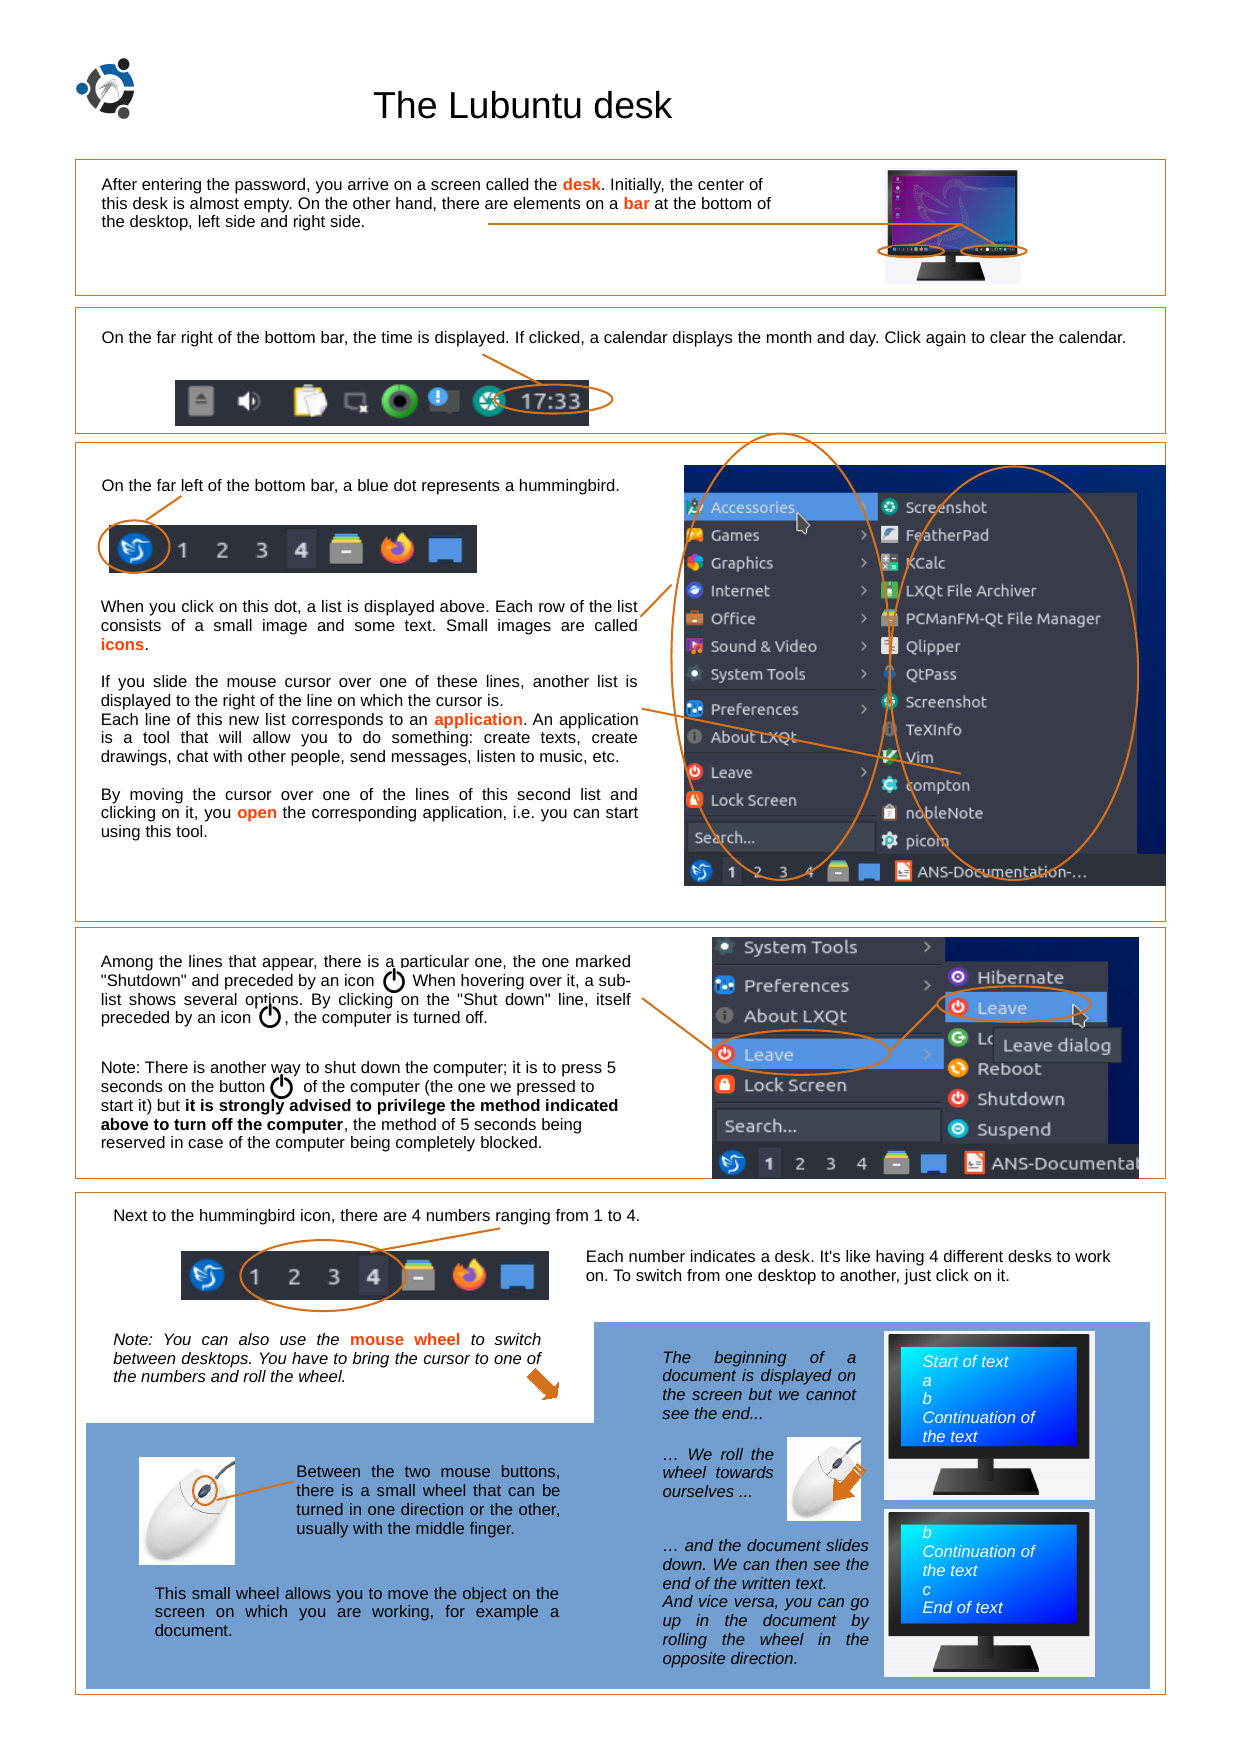

The Lubuntu desk
After entering the password, you arrive on a screen called the desk. Initially, the center of this desk is almost empty. On the other hand, there are elements on a bar at the bottom of the desktop, left side and right side.
On the far right of the bottom bar, the time is displayed. If clicked, a calendar displays the month and day. Click again to clear the calendar.
On the far left of the bottom bar, a blue dot represents a hummingbird.
When you click on this dot, a list is displayed above. Each row of the list consists of a small image and some text. Small images are called icons.
If you slide the mouse cursor over one of these lines, another list is displayed to the right of the line on which the cursor is.
Each line of this new list corresponds to an application. An application is a tool that will allow you to do something: create texts, create drawings, chat with other people, send messages, listen to music, etc.
By moving the cursor over one of the lines of this second list and clicking on it, you open the corresponding application, i.e. you can start using this tool.
Among the lines that appear, there is a particular one, the one marked "Shutdown" and preceded by an icon . When hovering over it, a sub-list shows several options. By clicking on the "Shut down" line, itself preceded by an icon , the computer is turned off.
Note: There is another way to shut down the computer; it is to press 5 seconds on the button of the computer (the one we pressed to start it) but it is strongly advised to privilege the method indicated above to turn off the computer, the method of 5 seconds being reserved in case of the computer being completely blocked.
Next to the hummingbird icon, there are 4 numbers ranging from 1 to 4.
Each number indicates a desk. It's like having 4 different desks to work on. To switch from one desktop to another, just click on it.
Note: You can also use the mouse wheel to switch between desktops. You have to bring the cursor to one of the numbers and roll the wheel.
The beginning of a document is displayed on the screen but we cannot see the end...
Start of text
a
b
Continuation of the text
Début du texte
a
b
Suite du texte
c
… We roll the wheel towards ourselves ...
… On fait rouler la molette vers soit ...
Between the two mouse buttons, there is a small wheel that can be turned in one direction or the other, usually with the middle finger.
Entre les deux boutons de la souris, il y a une petite roue que l’on peut faire tourner dans un sens ou dans l’autre, généralement avec le majeur (doigt du milieu).
b
Continuation of the text
c
End of text
b
Suite du texte
c
d
Fin du texte
… and the document slides down. We can then see the end of the written text.
And vice versa, you can go up in the document by rolling the wheel in the opposite direction.
…et le document glisse vers le bas. On peut alors voir la fin du texte inscrit.
A l’inverse, on peut remonter dans le document en faisant rouler la molette dans l’autre sens.
This small wheel allows you to move the object on the screen on which you are working, for example a document.